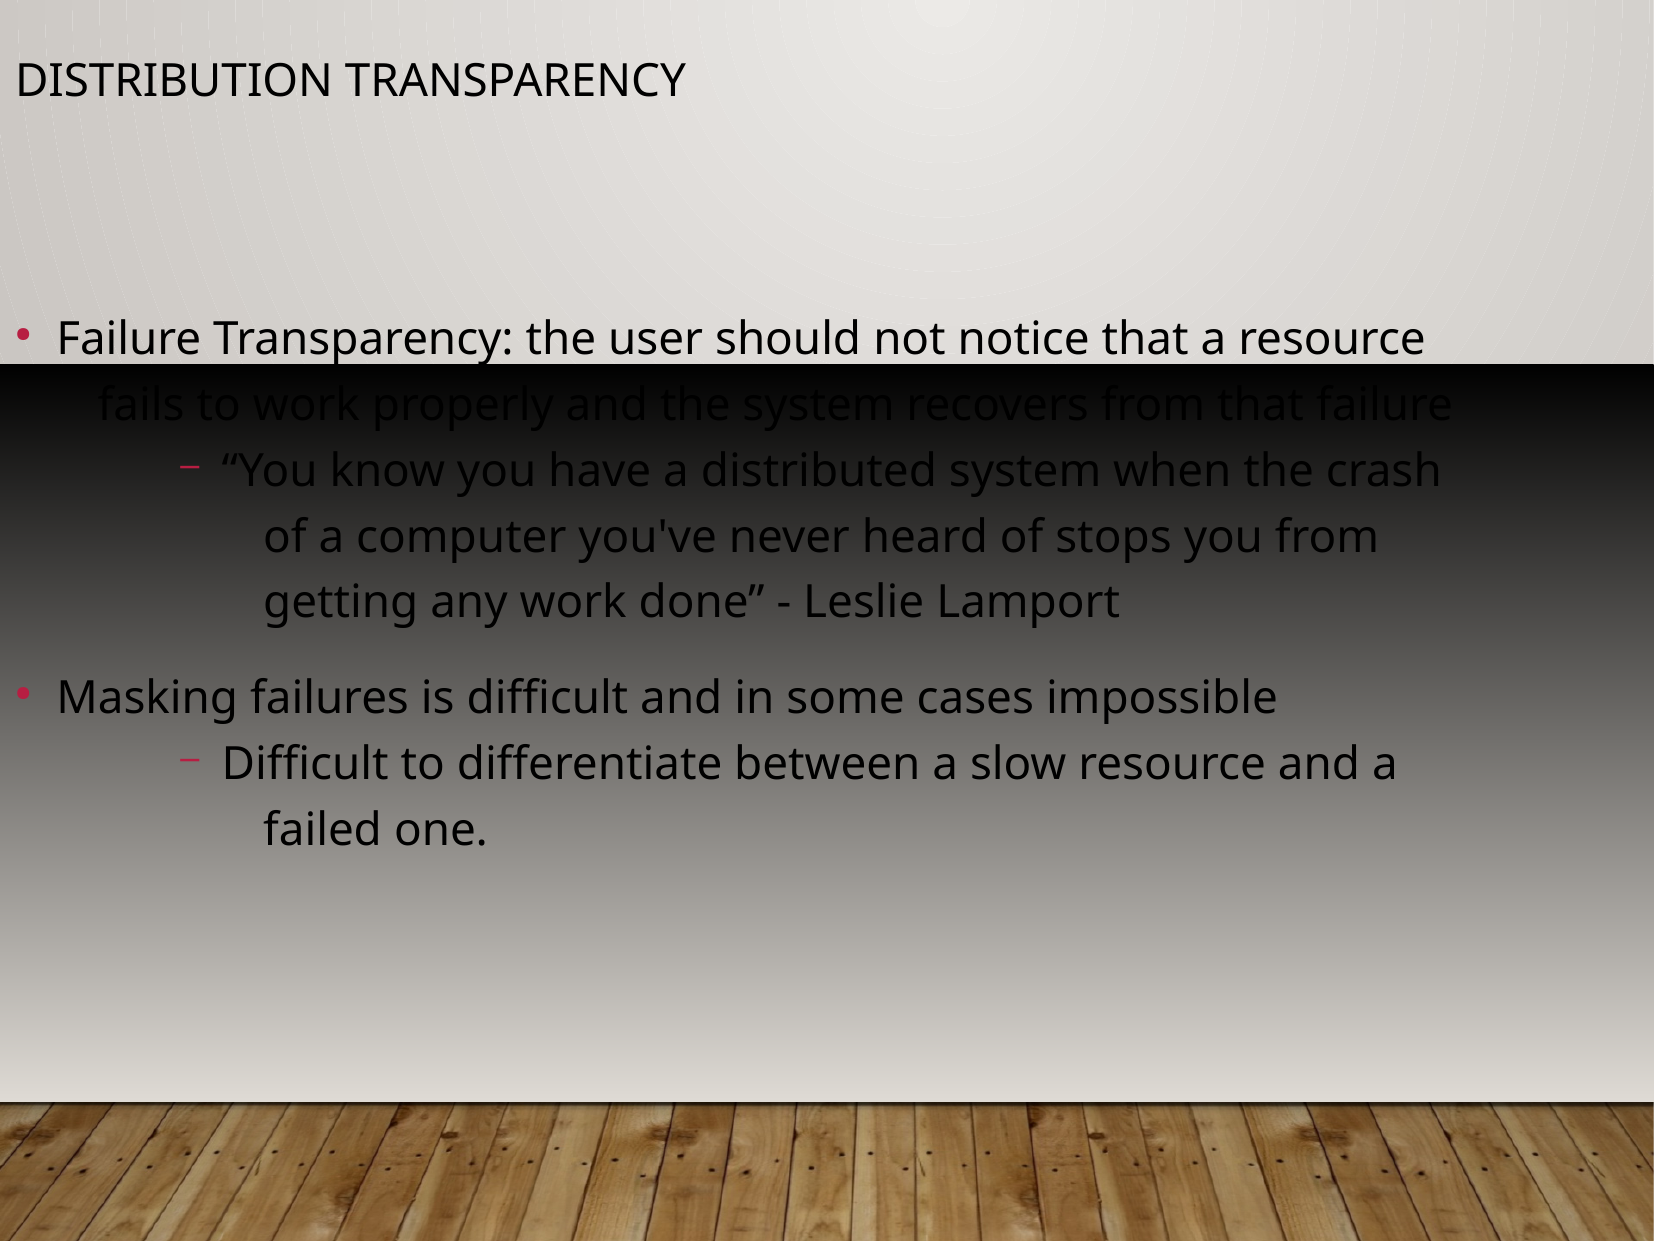

# Distribution Transparency
Failure Transparency: the user should not notice that a resource fails to work properly and the system recovers from that failure
“You know you have a distributed system when the crash of a computer you've never heard of stops you from getting any work done” - Leslie Lamport
Masking failures is difficult and in some cases impossible
Difficult to differentiate between a slow resource and a failed one.